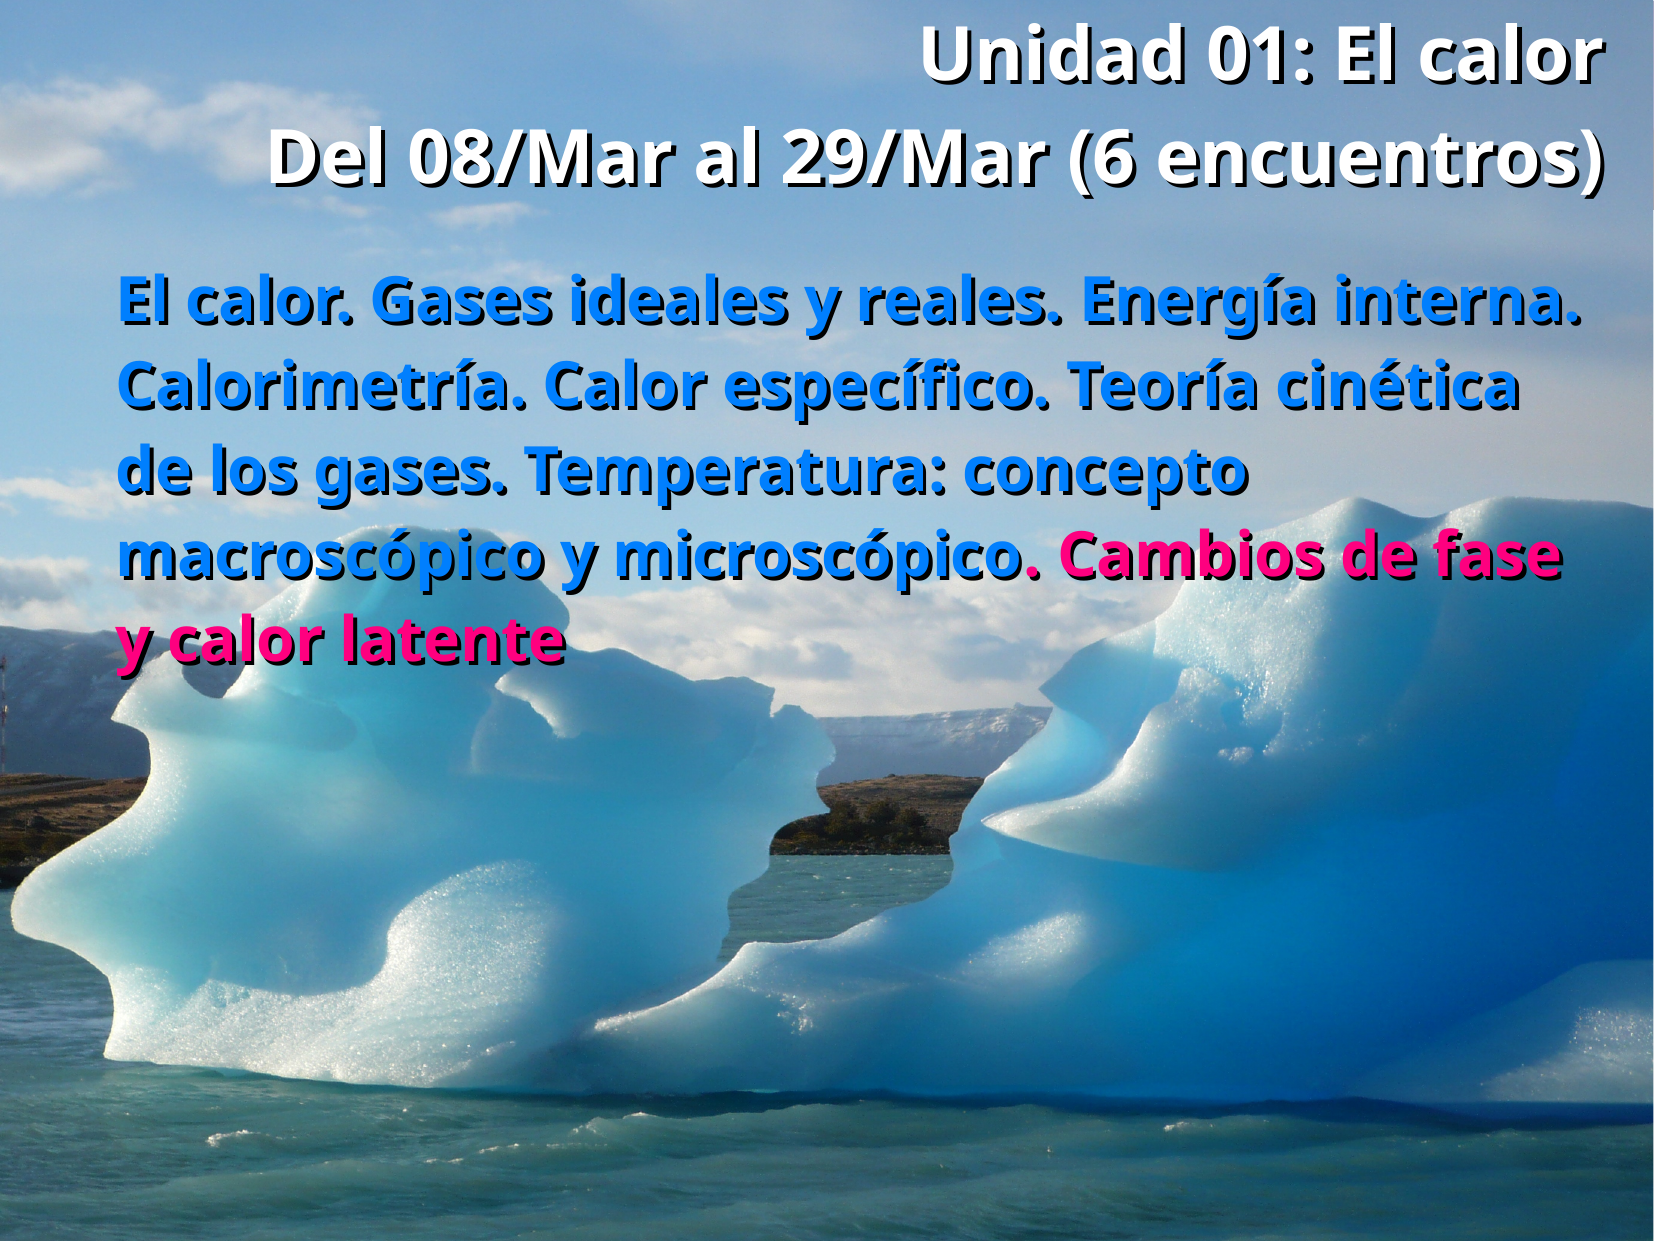

# Unidad 01: El calor Del 08/Mar al 29/Mar (6 encuentros)
El calor. Gases ideales y reales. Energía interna. Calorimetría. Calor específico. Teoría cinética de los gases. Temperatura: concepto macroscópico y microscópico. Cambios de fase y calor latente
FÍSICA IIIB
3